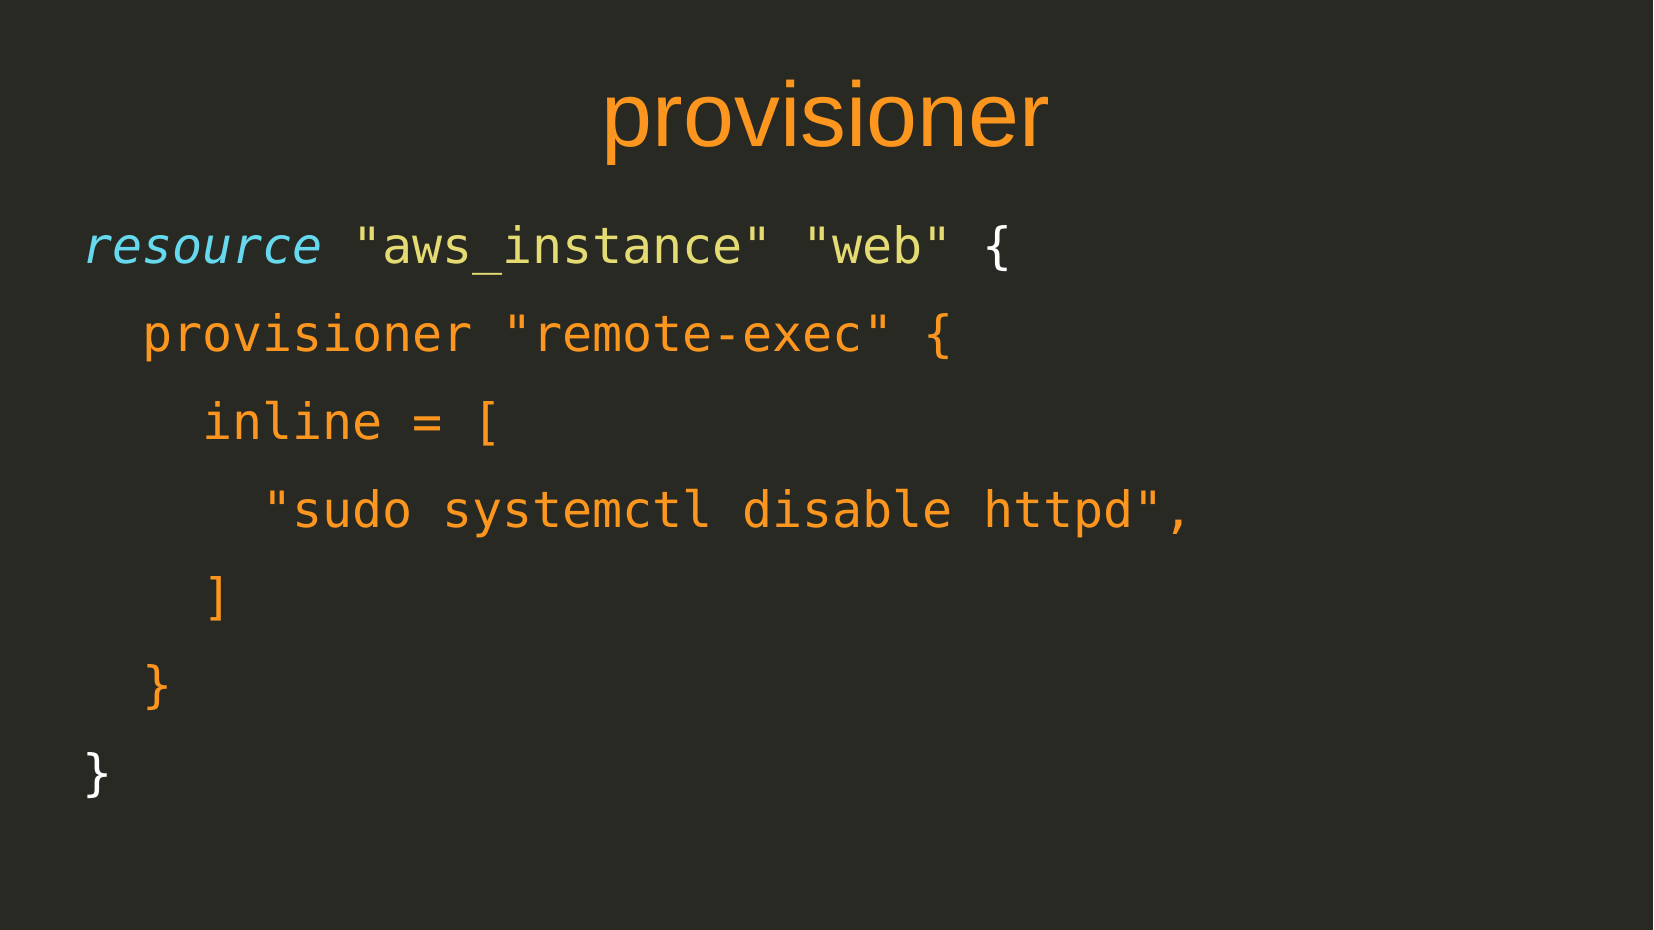

# provisioner
resource "aws_instance" "web" {
 provisioner "remote-exec" {
 inline = [
 "sudo systemctl disable httpd",
 ]
 }
}